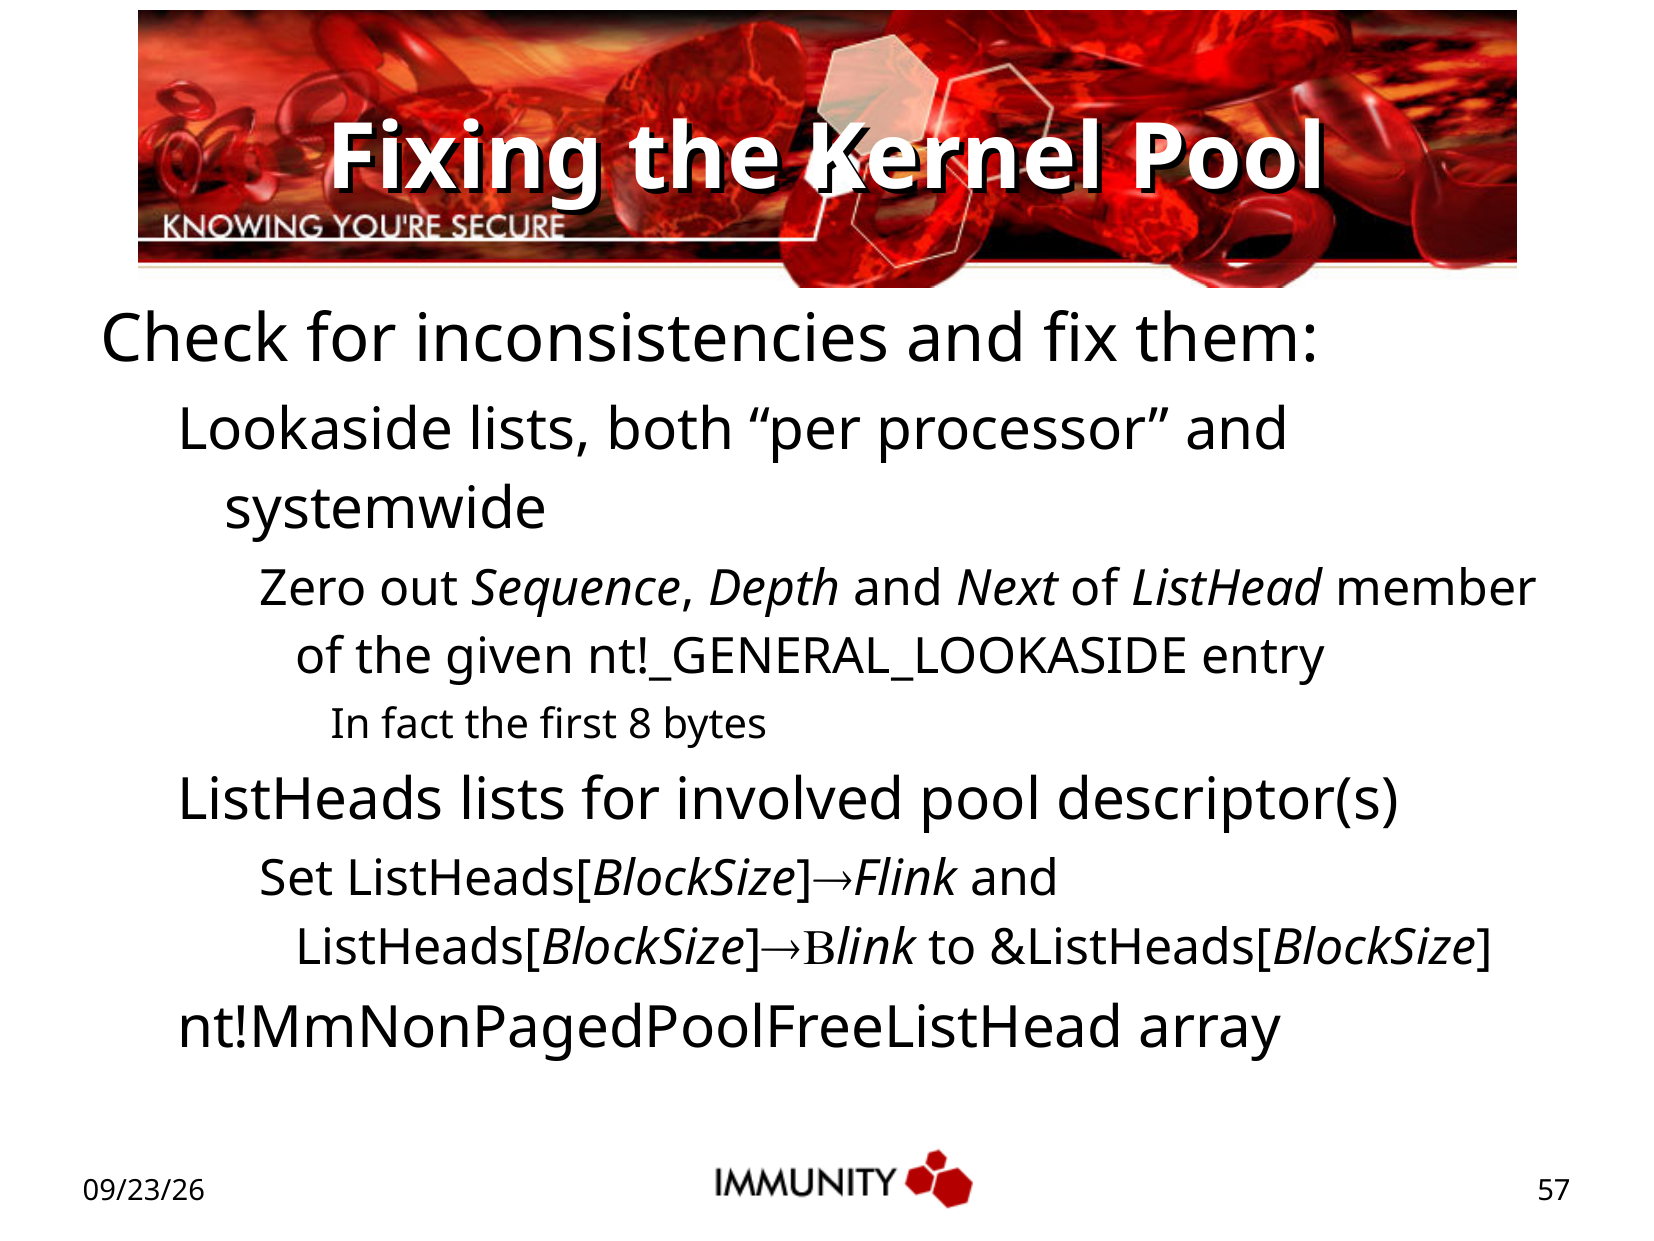

# Fixing the Kernel Pool
Check for inconsistencies and fix them:
Lookaside lists, both “per processor” and systemwide
Zero out Sequence, Depth and Next of ListHead member of the given nt!_GENERAL_LOOKASIDE entry
In fact the first 8 bytes
ListHeads lists for involved pool descriptor(s)
Set ListHeads[BlockSize]Flink and ListHeads[BlockSize]Blink to &ListHeads[BlockSize]
nt!MmNonPagedPoolFreeListHead array
57